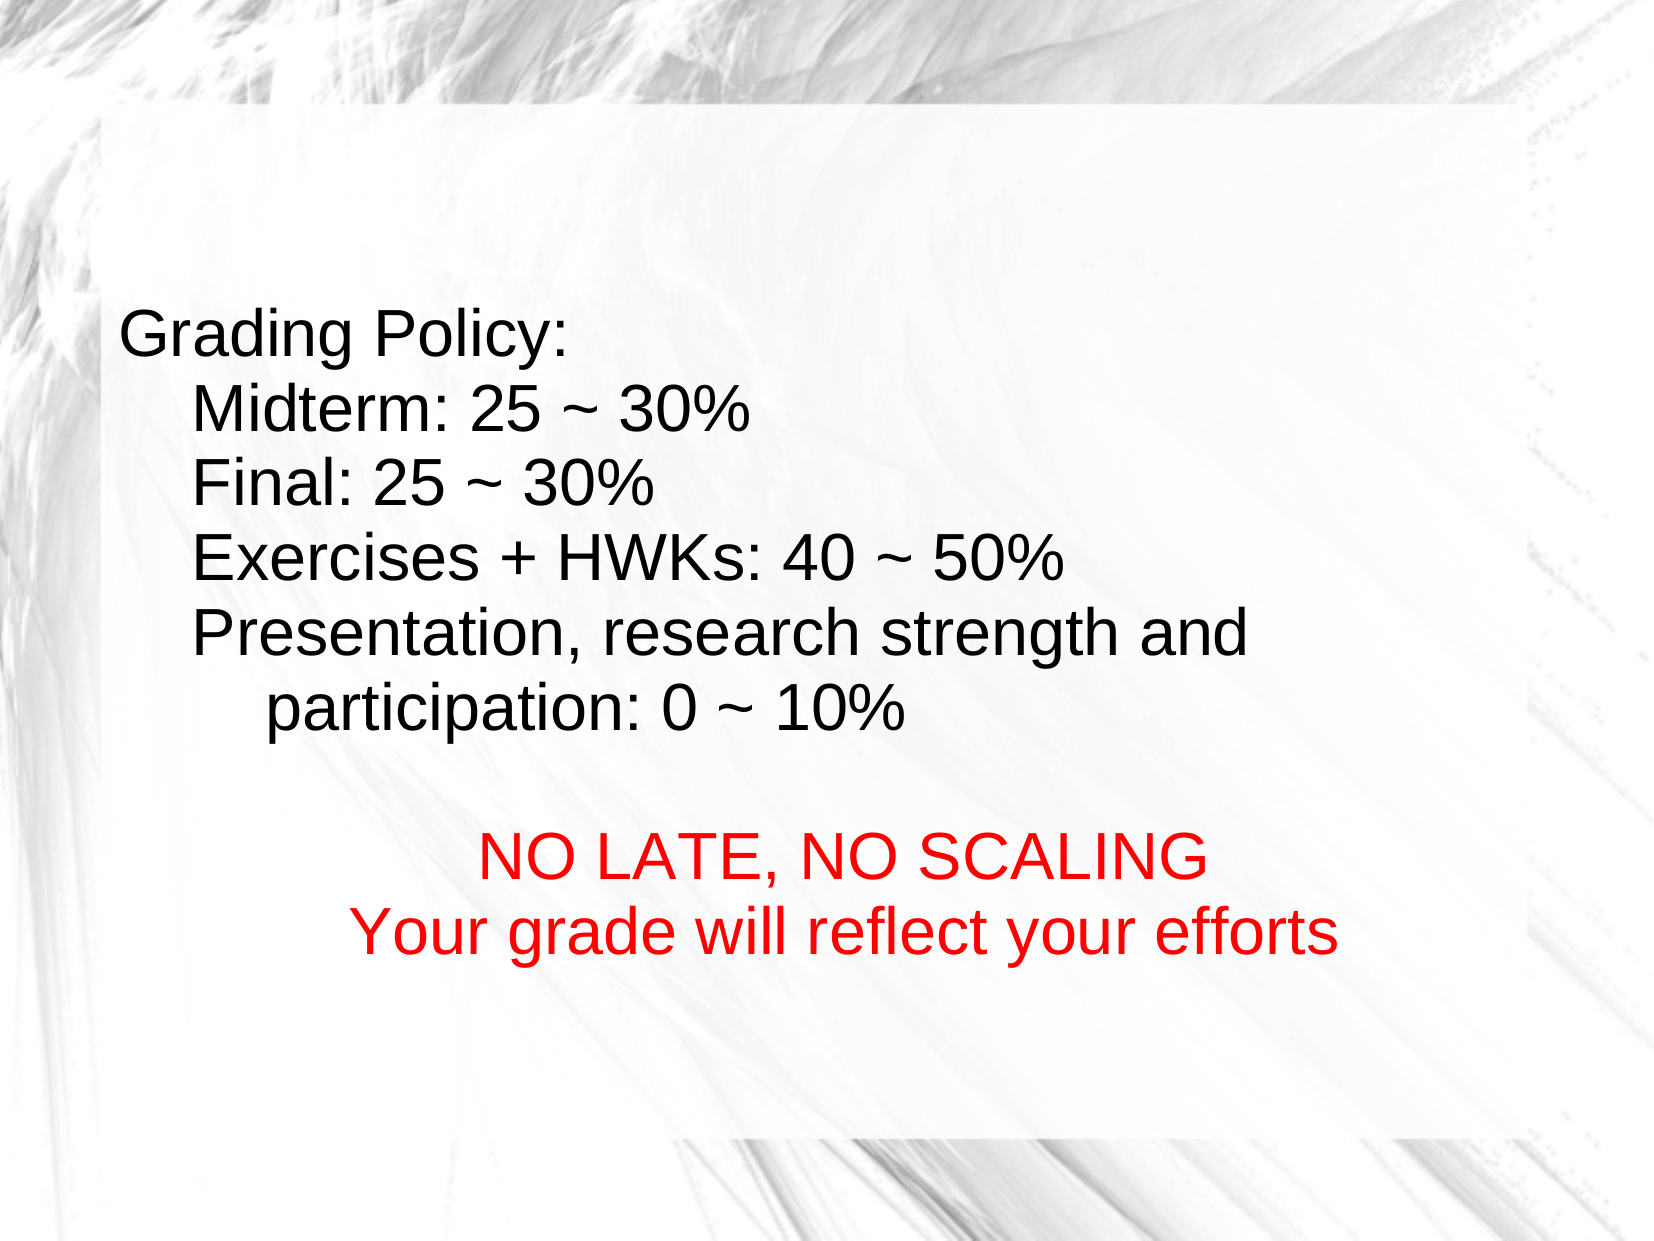

#
Grading Policy:
	Midterm: 25 ~ 30%
	Final: 25 ~ 30%
	Exercises + HWKs: 40 ~ 50%
	Presentation, research strength and
		participation: 0 ~ 10%
NO LATE, NO SCALING
Your grade will reflect your efforts